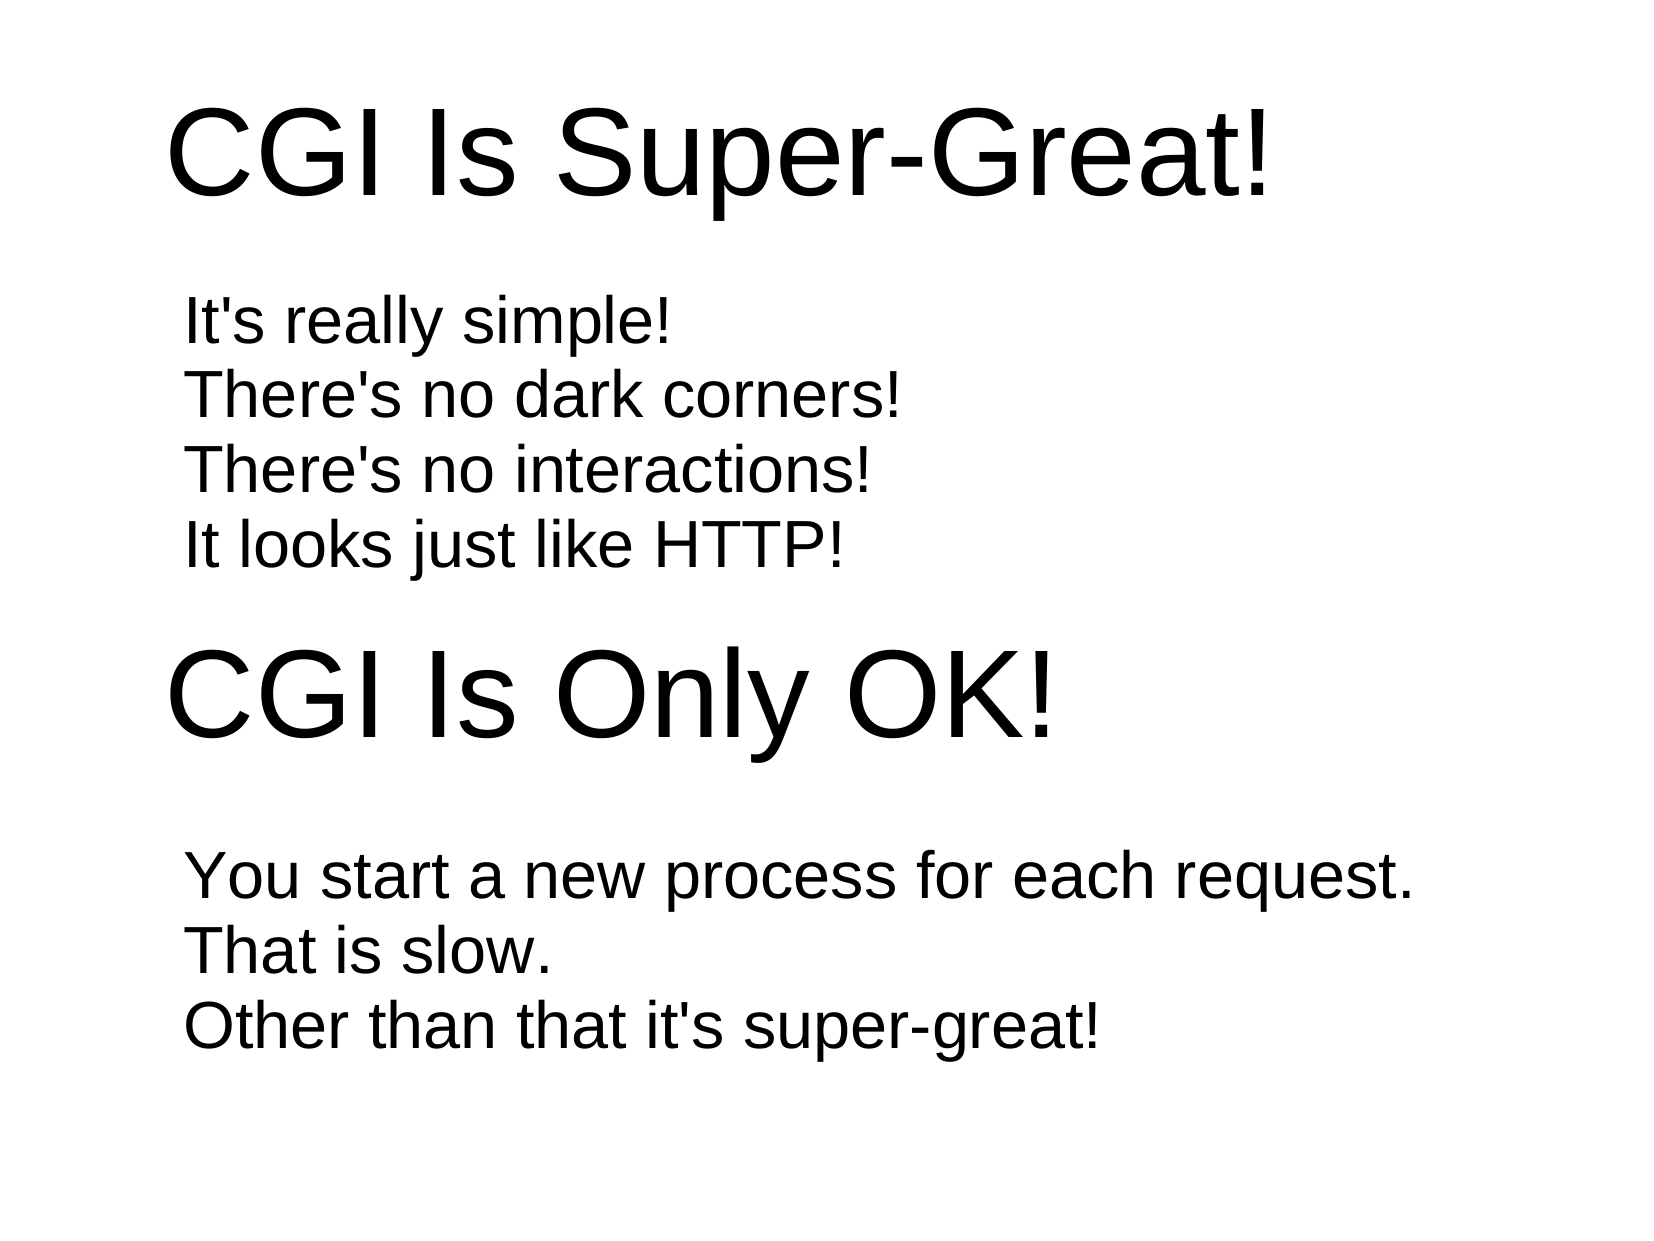

CGI Is Super-Great!
 It's really simple!
 There's no dark corners!
 There's no interactions!
 It looks just like HTTP!
CGI Is Only OK!
 You start a new process for each request.
 That is slow.
 Other than that it's super-great!